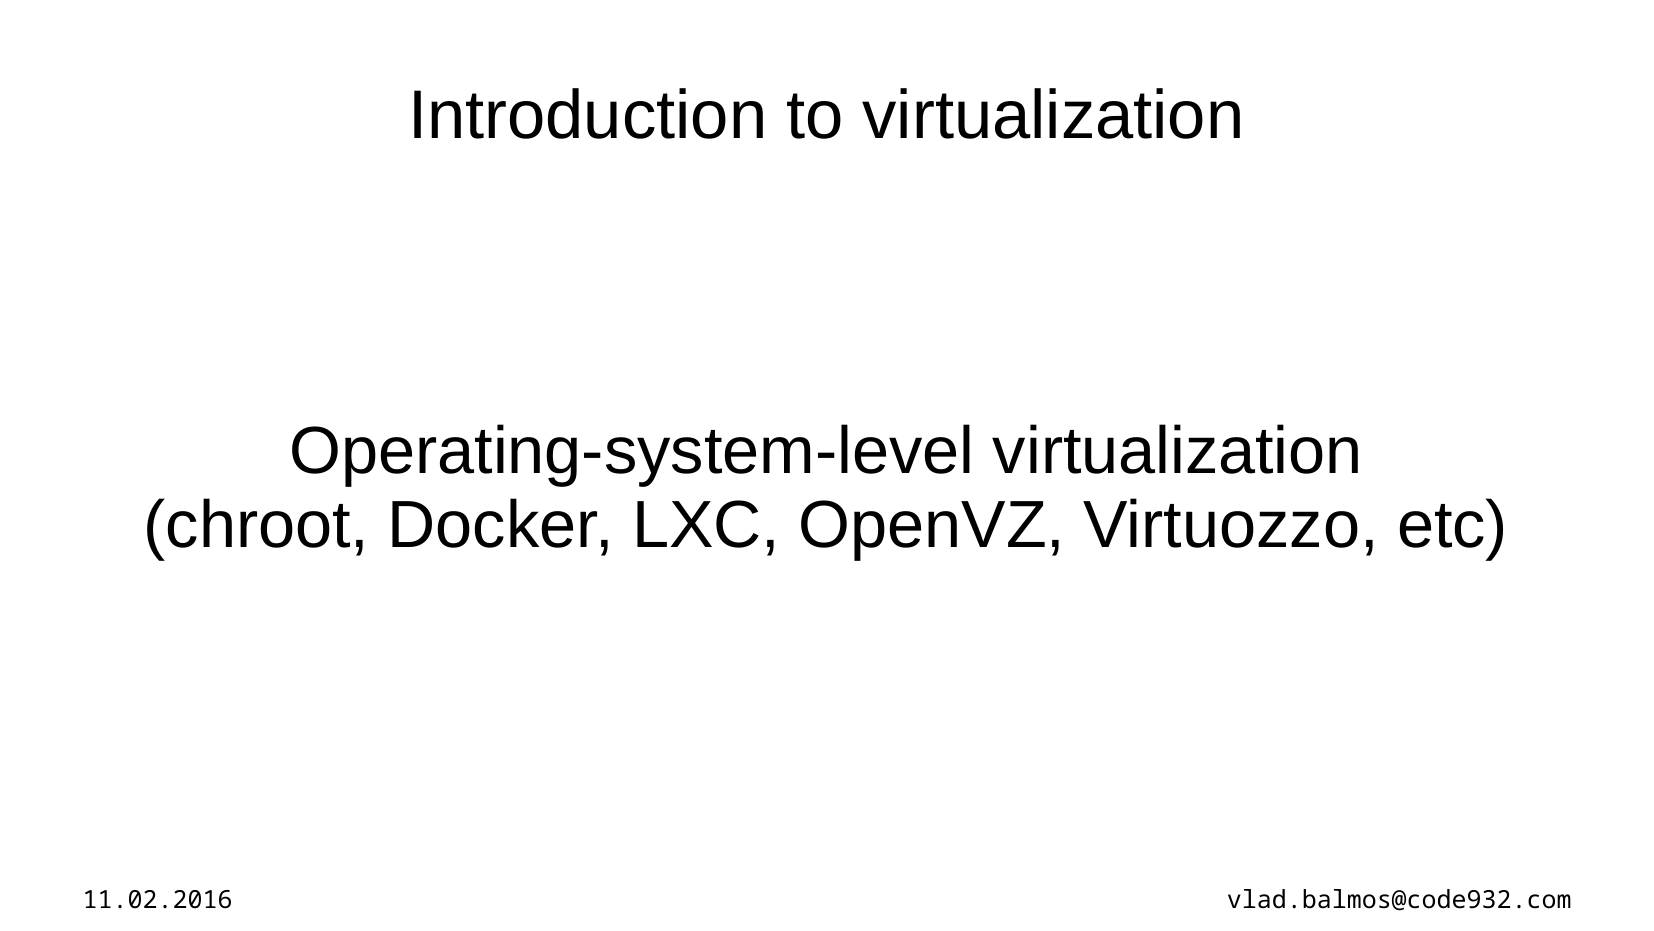

# Introduction to virtualization
Operating-system-level virtualization
(chroot, Docker, LXC, OpenVZ, Virtuozzo, etc)
11.02.2016
vlad.balmos@code932.com